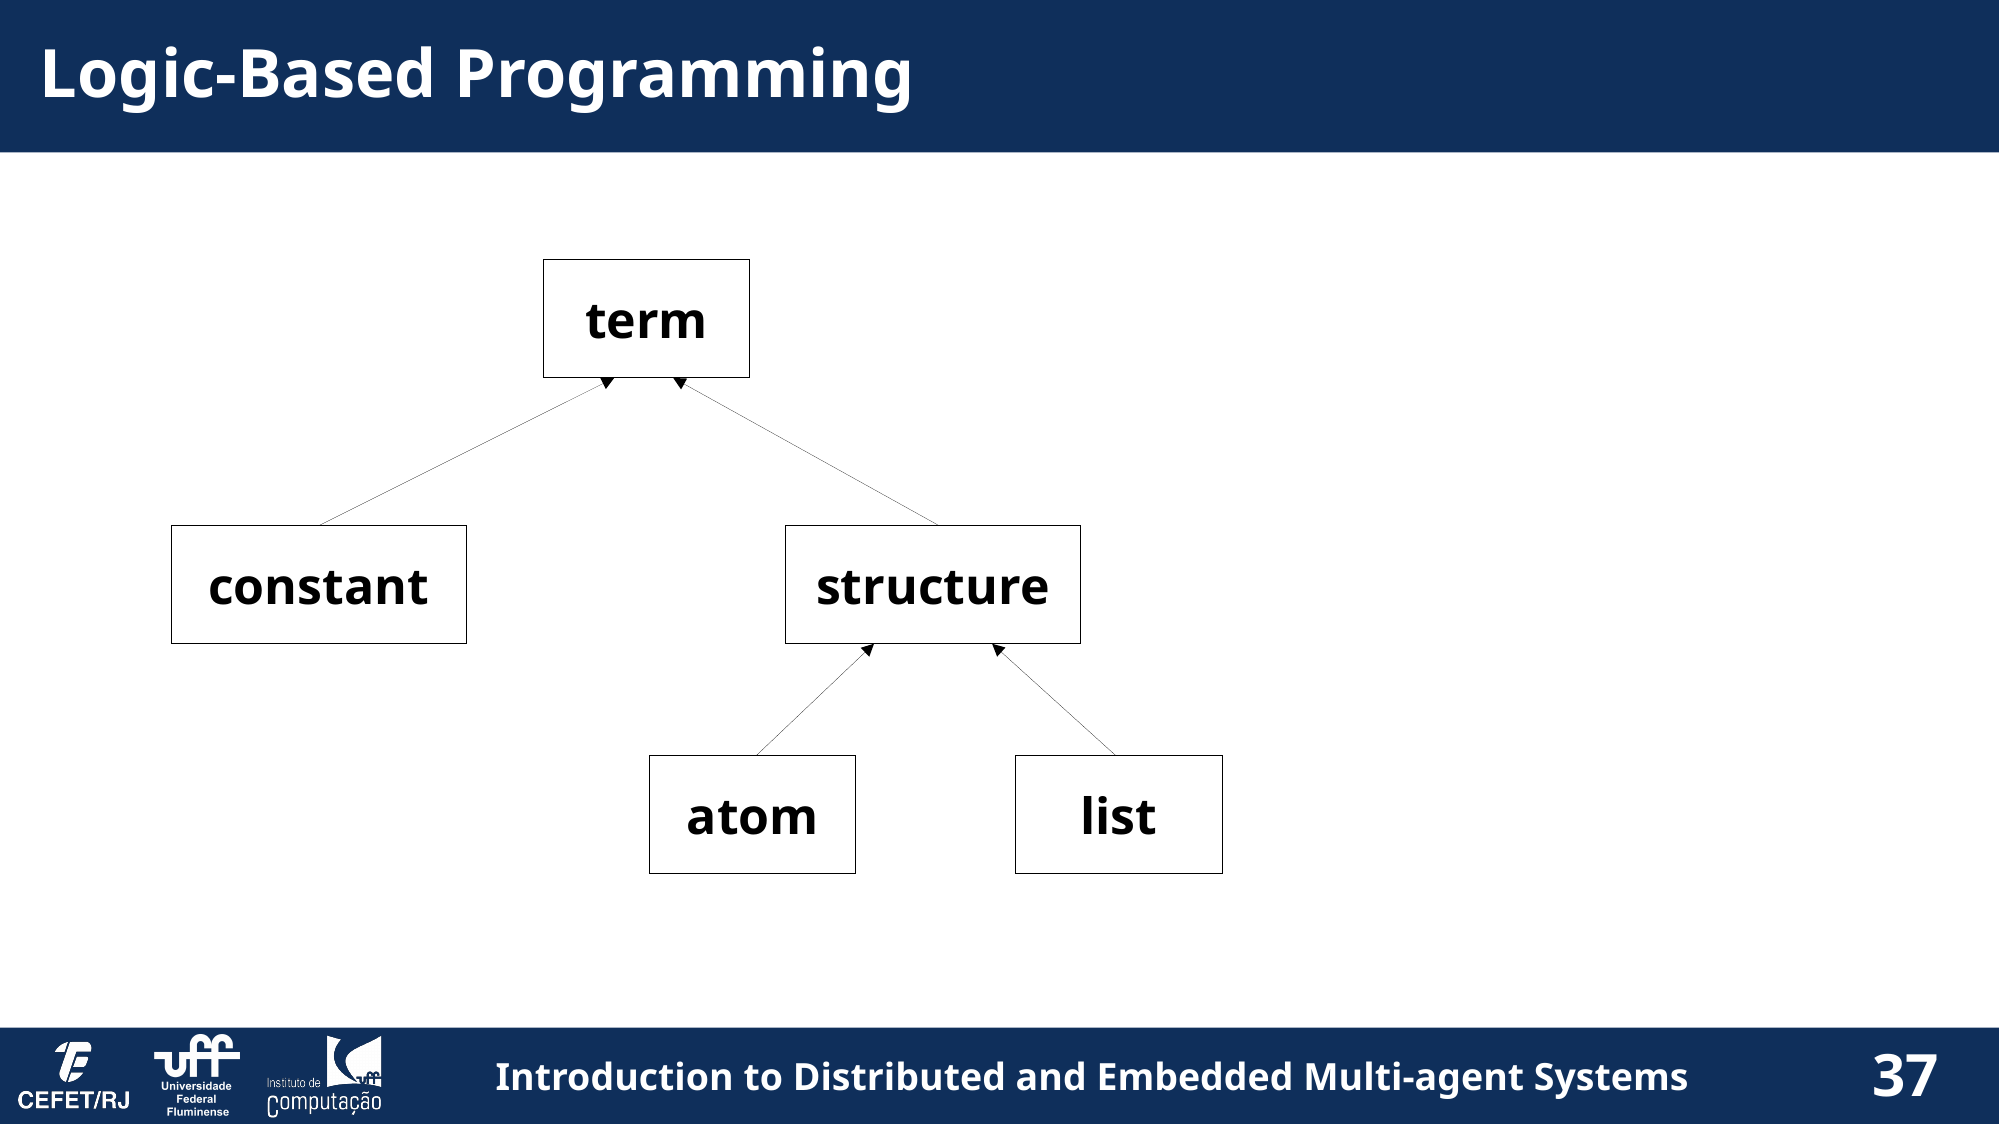

Logic-Based Programming
term
constant
structure
atom
list